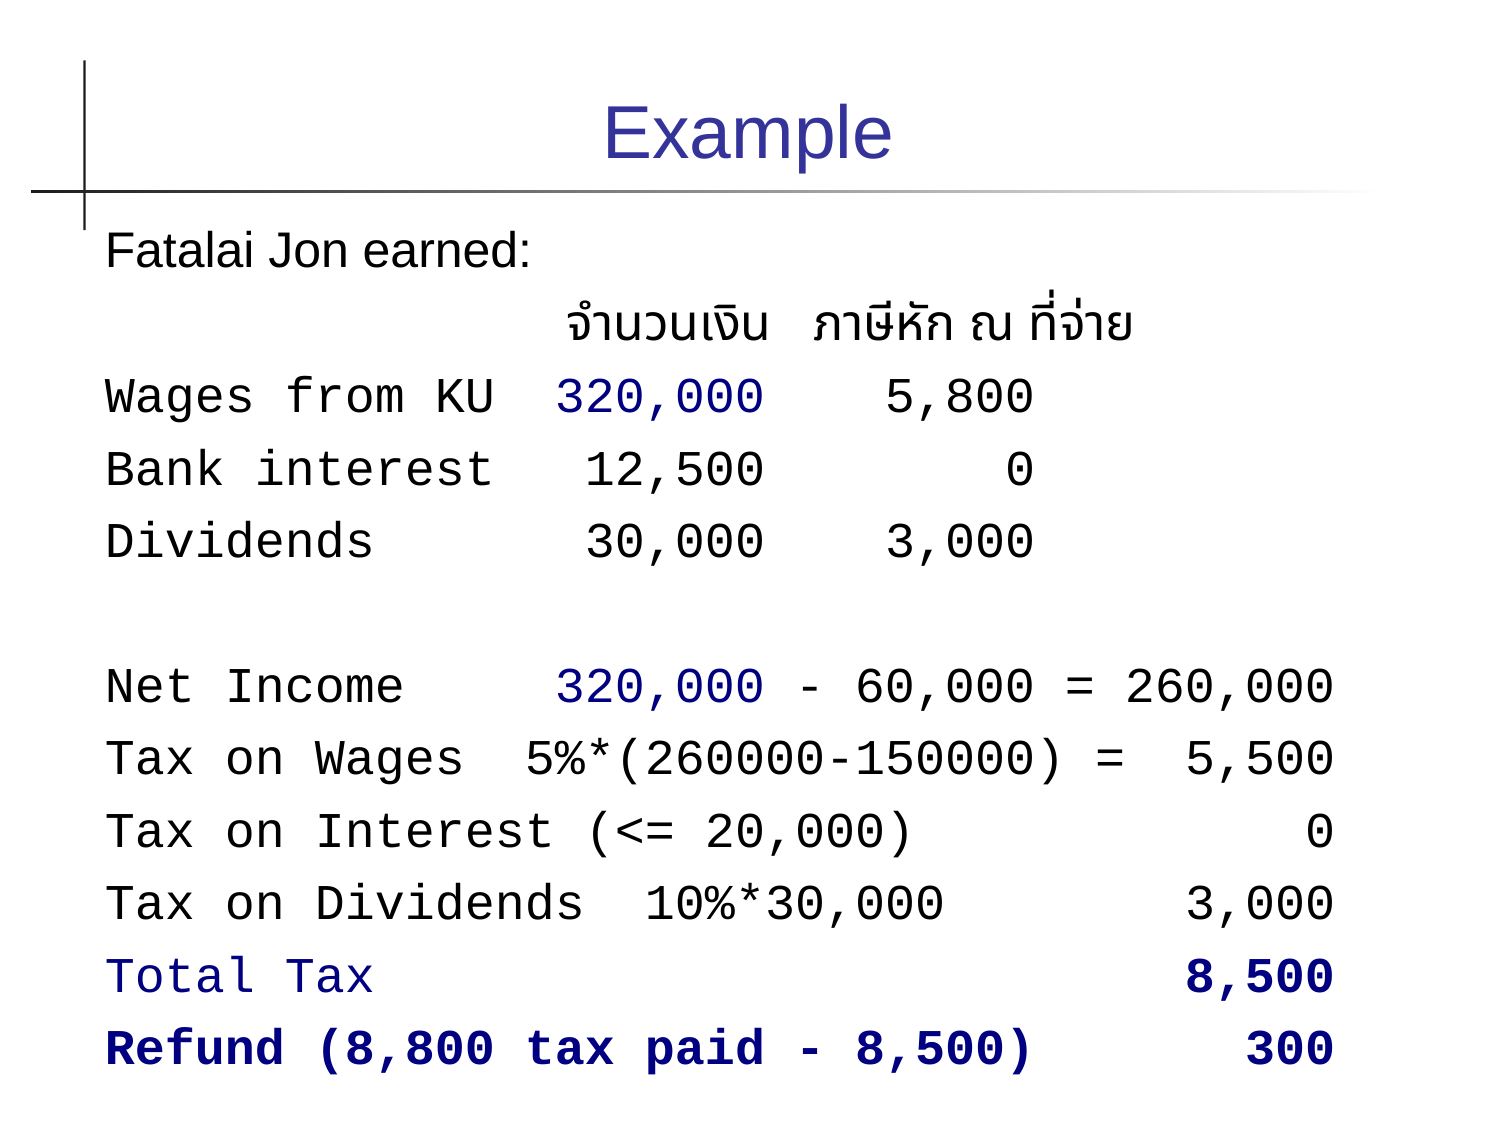

# Example
Fatalai Jon earned:
 จำนวนเงิน ภาษีหัก ณ ที่จ่าย
Wages from KU 320,000 5,800
Bank interest 12,500 0
Dividends 30,000 3,000
Net Income 320,000 - 60,000 = 260,000
Tax on Wages 5%*(260000-150000) = 5,500
Tax on Interest (<= 20,000) 0
Tax on Dividends 10%*30,000 3,000
Total Tax 8,500
Refund (8,800 tax paid - 8,500) 300